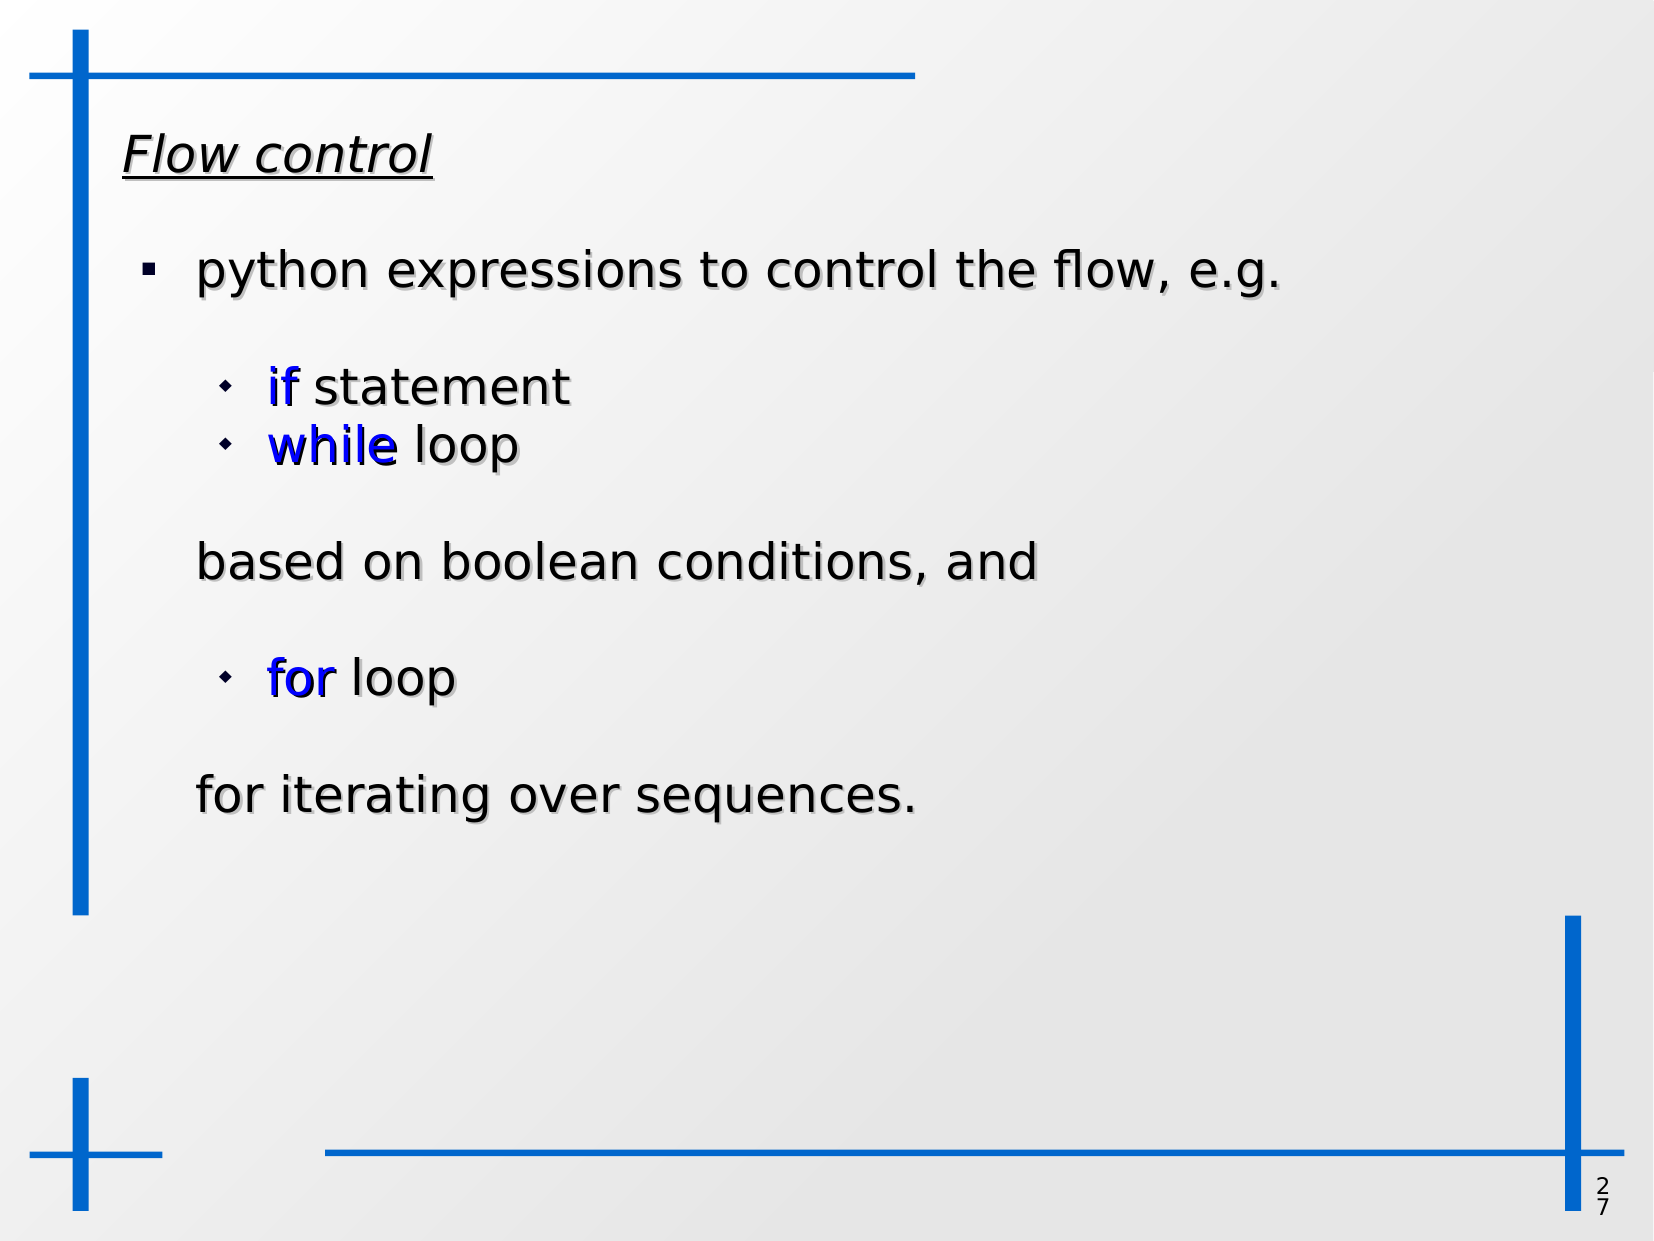

# Flow control
python expressions to control the flow, e.g.
if statement
while loop
based on boolean conditions, and
for loop
for iterating over sequences.